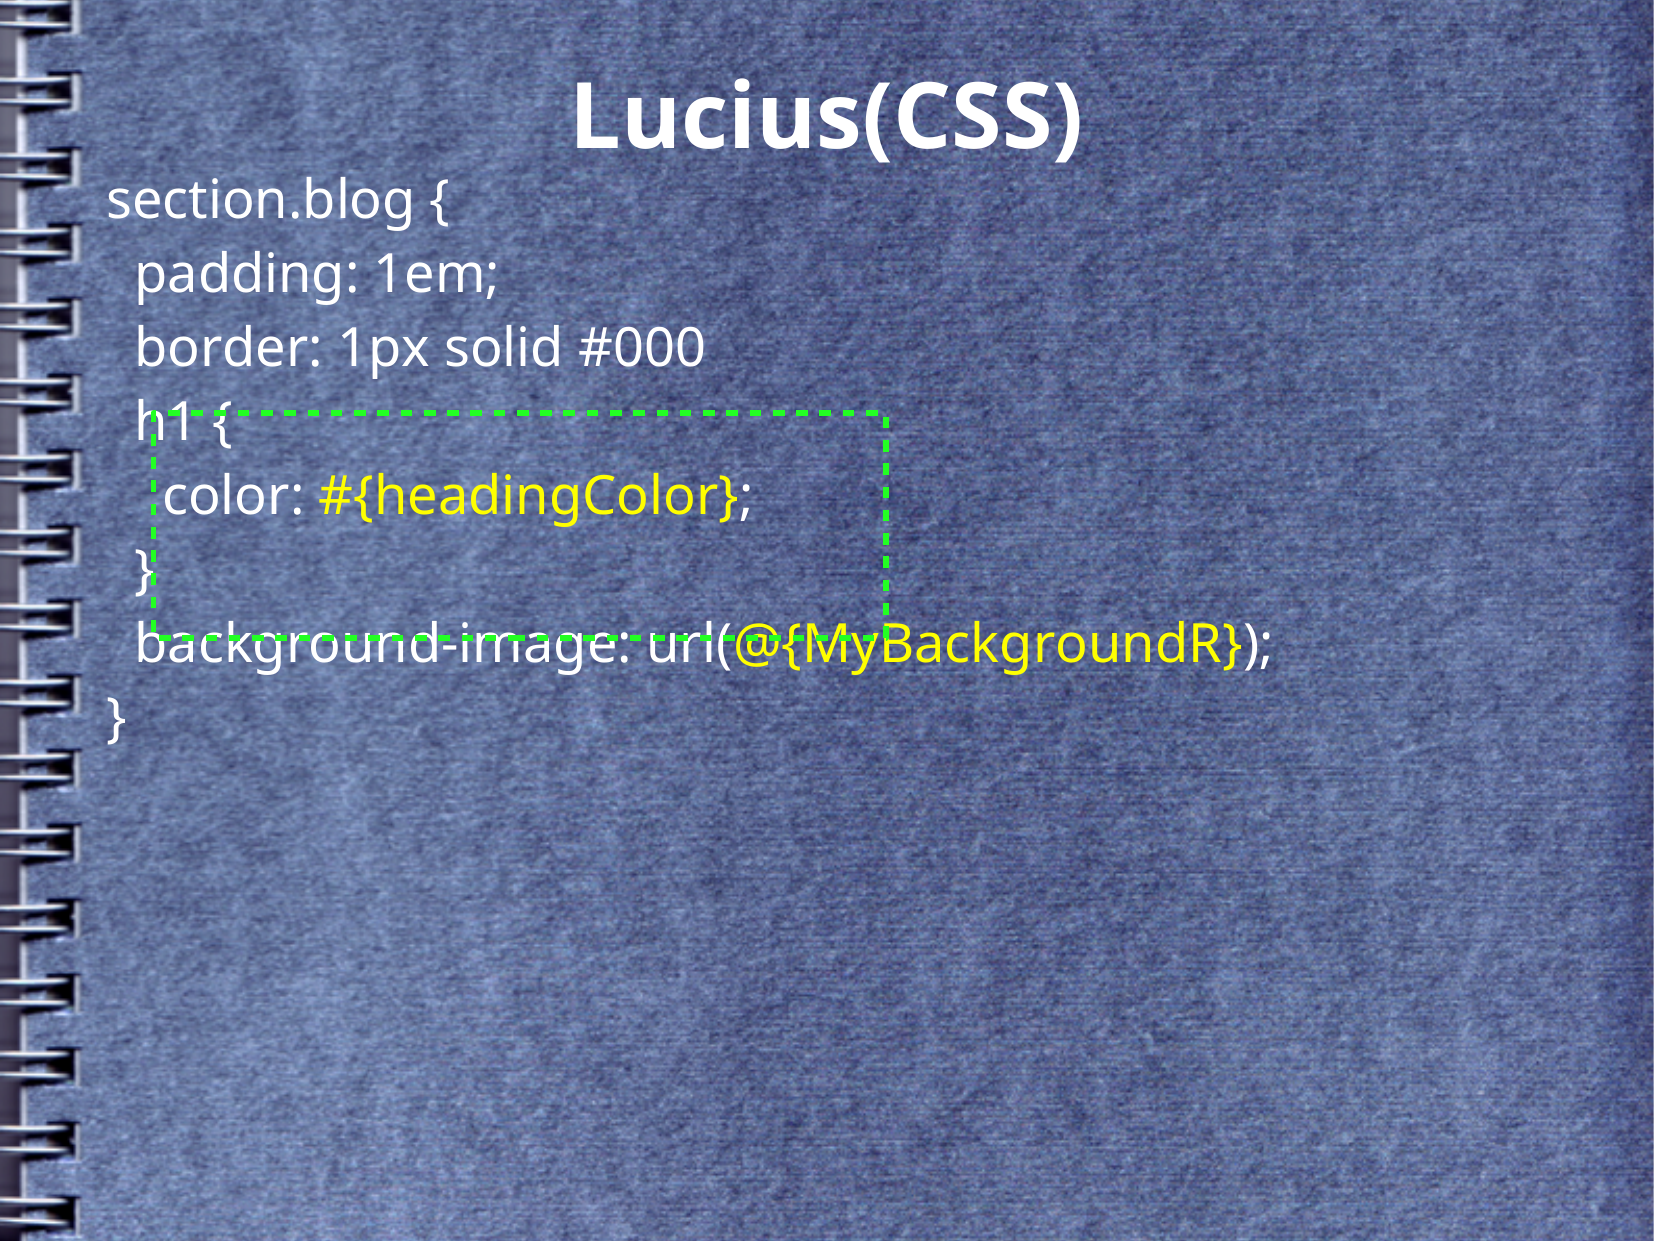

# Lucius(CSS)
section.blog {
 padding: 1em;
 border: 1px solid #000
 h1 {
 color: #{headingColor};
 }
 background-image: url(@{MyBackgroundR});
}